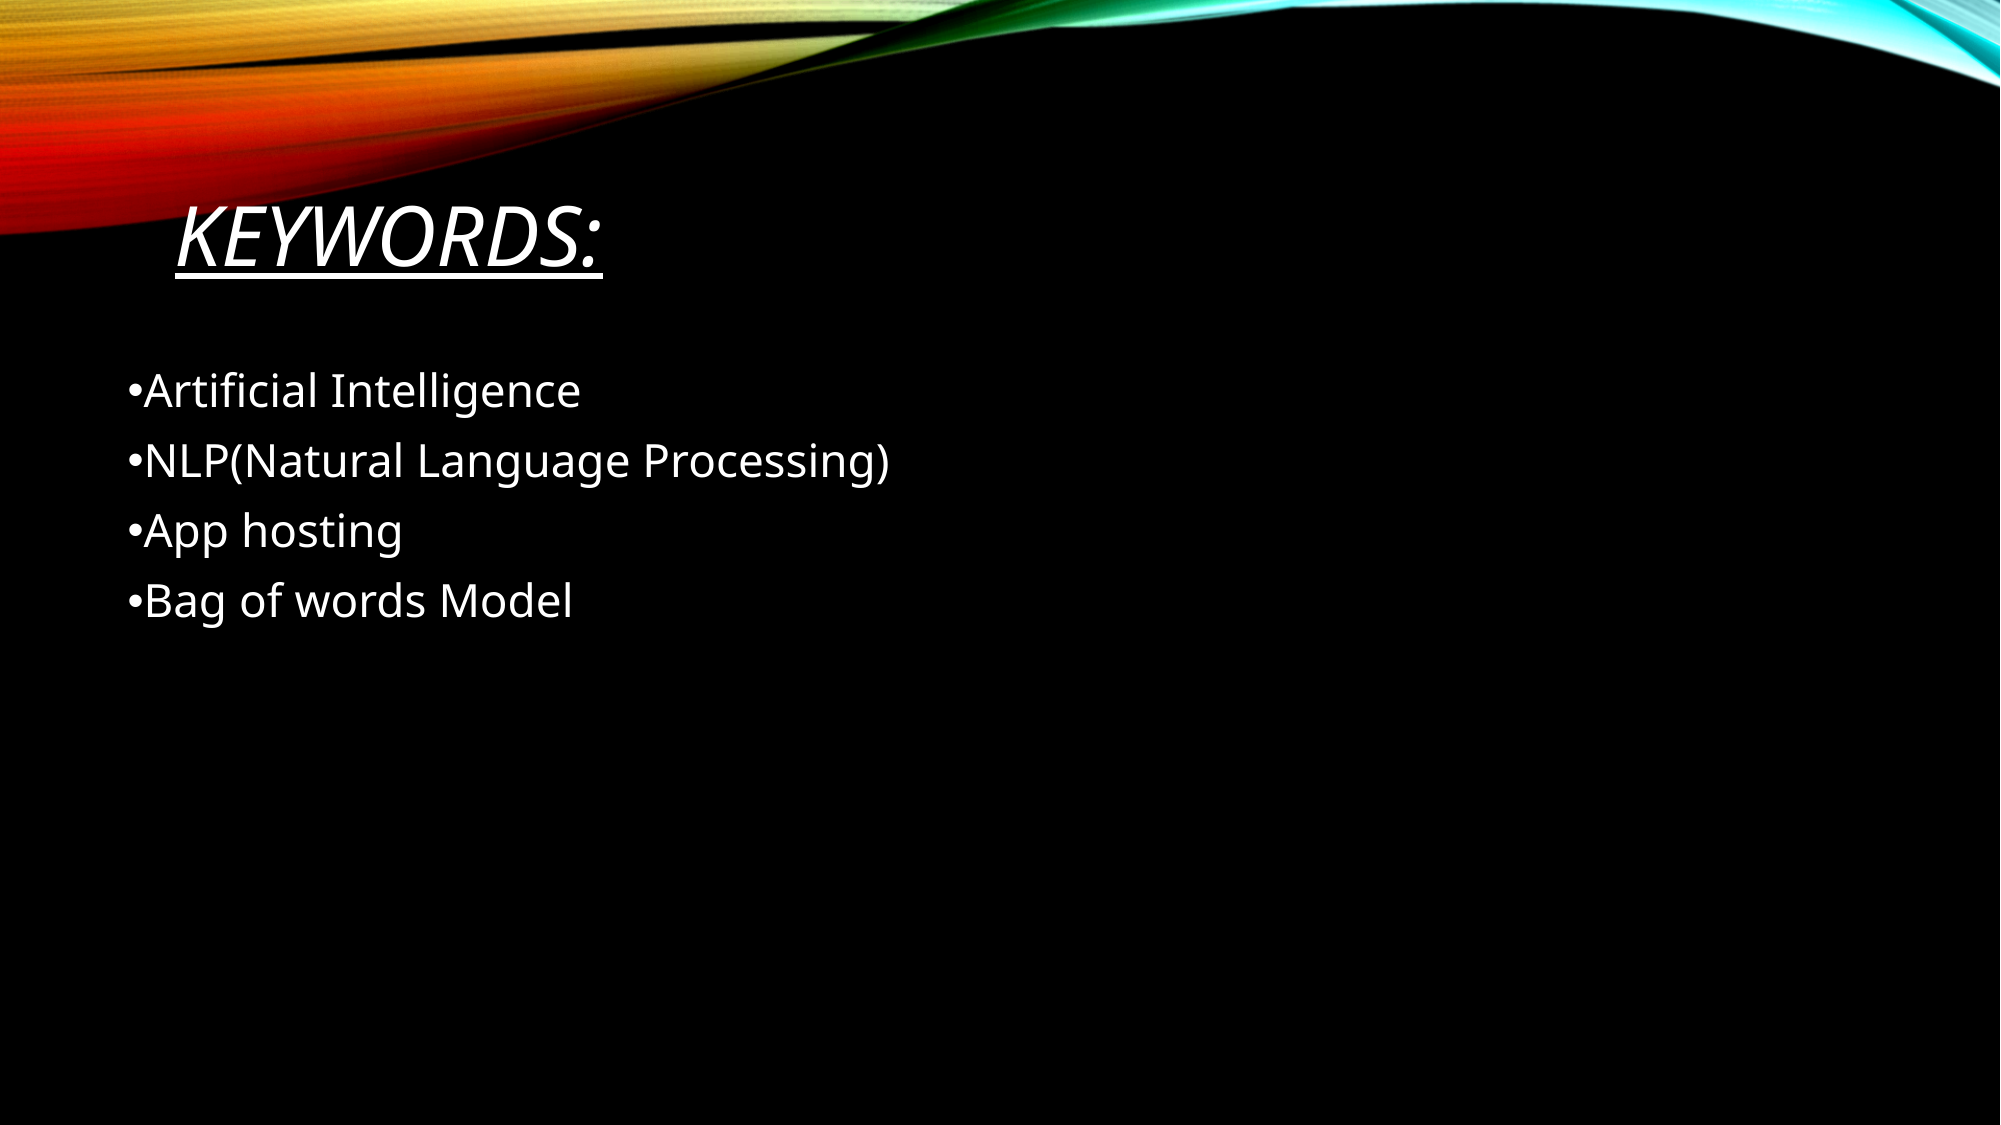

# Keywords:
Artificial Intelligence
NLP(Natural Language Processing)
App hosting
Bag of words Model